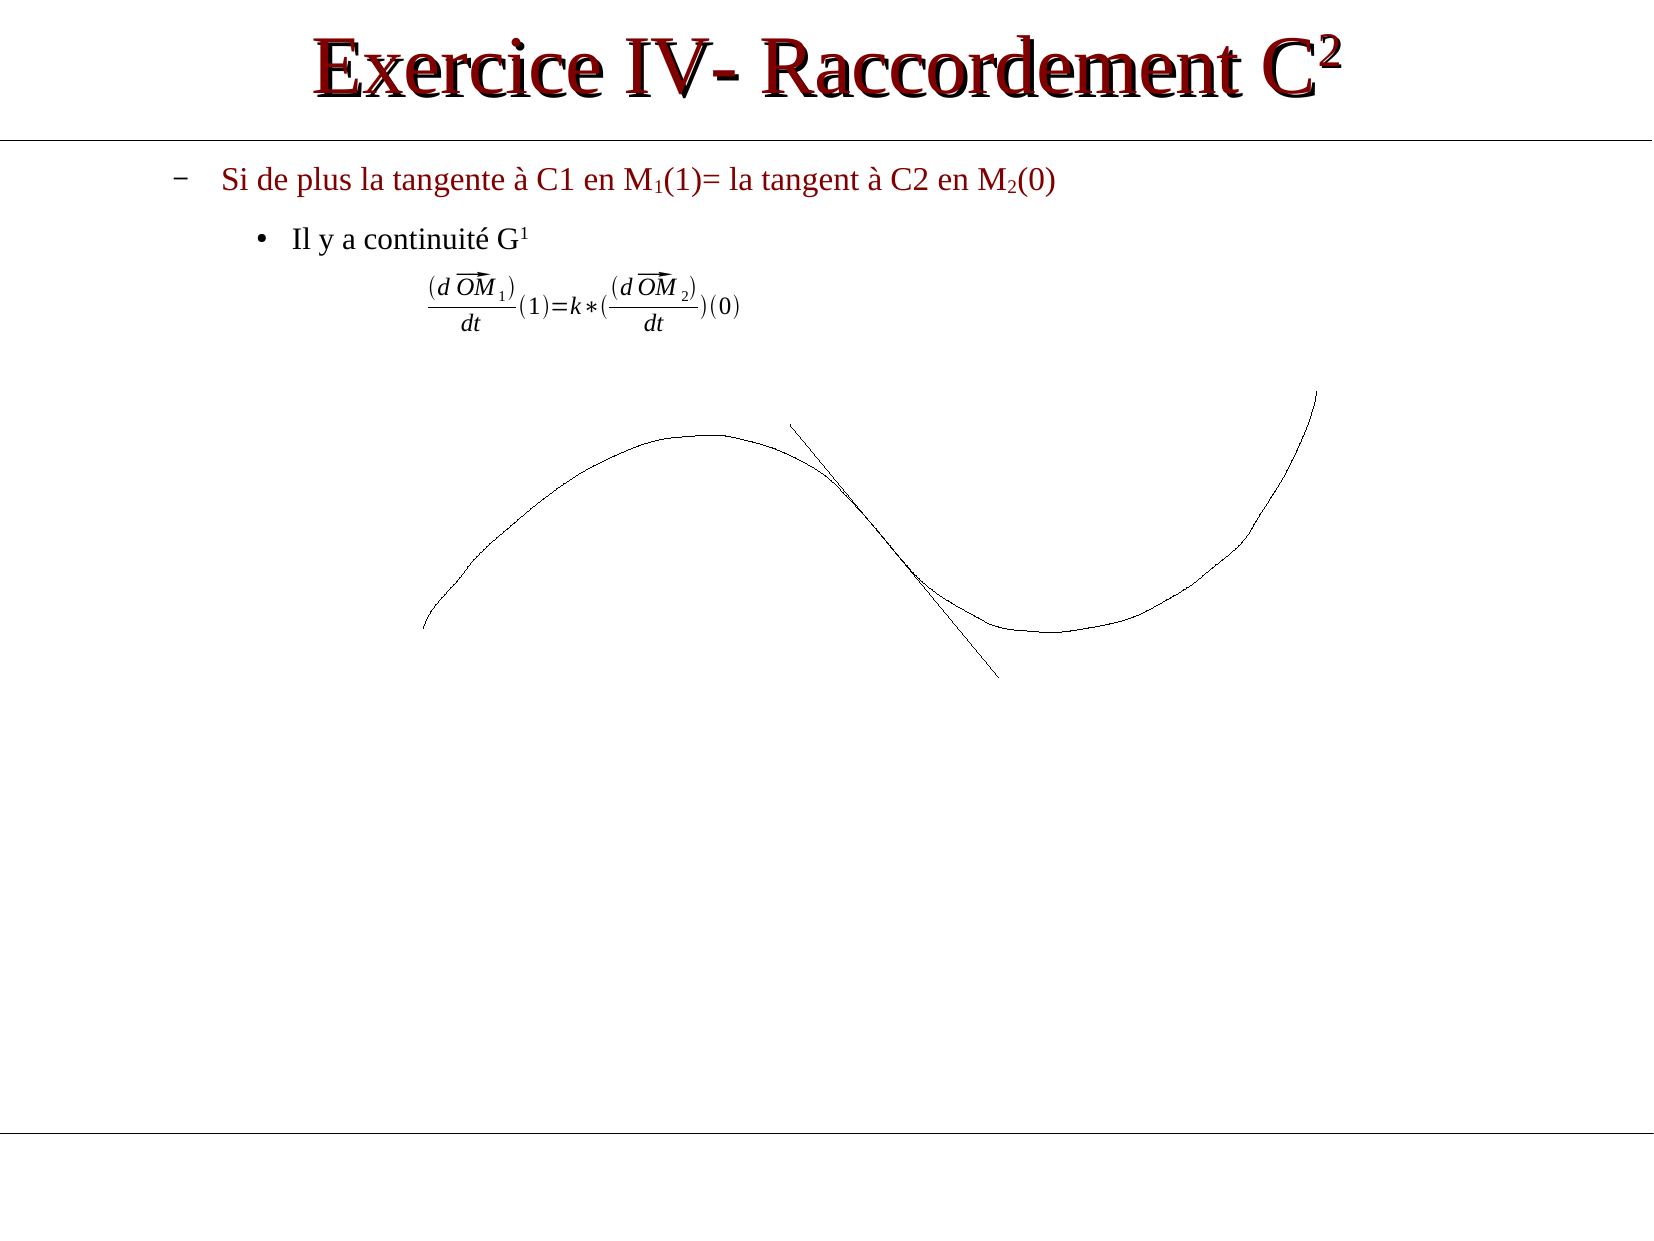

# Exercice IV- Raccordement C2
Si de plus la tangente à C1 en M1(1)= la tangent à C2 en M2(0)
Il y a continuité G1